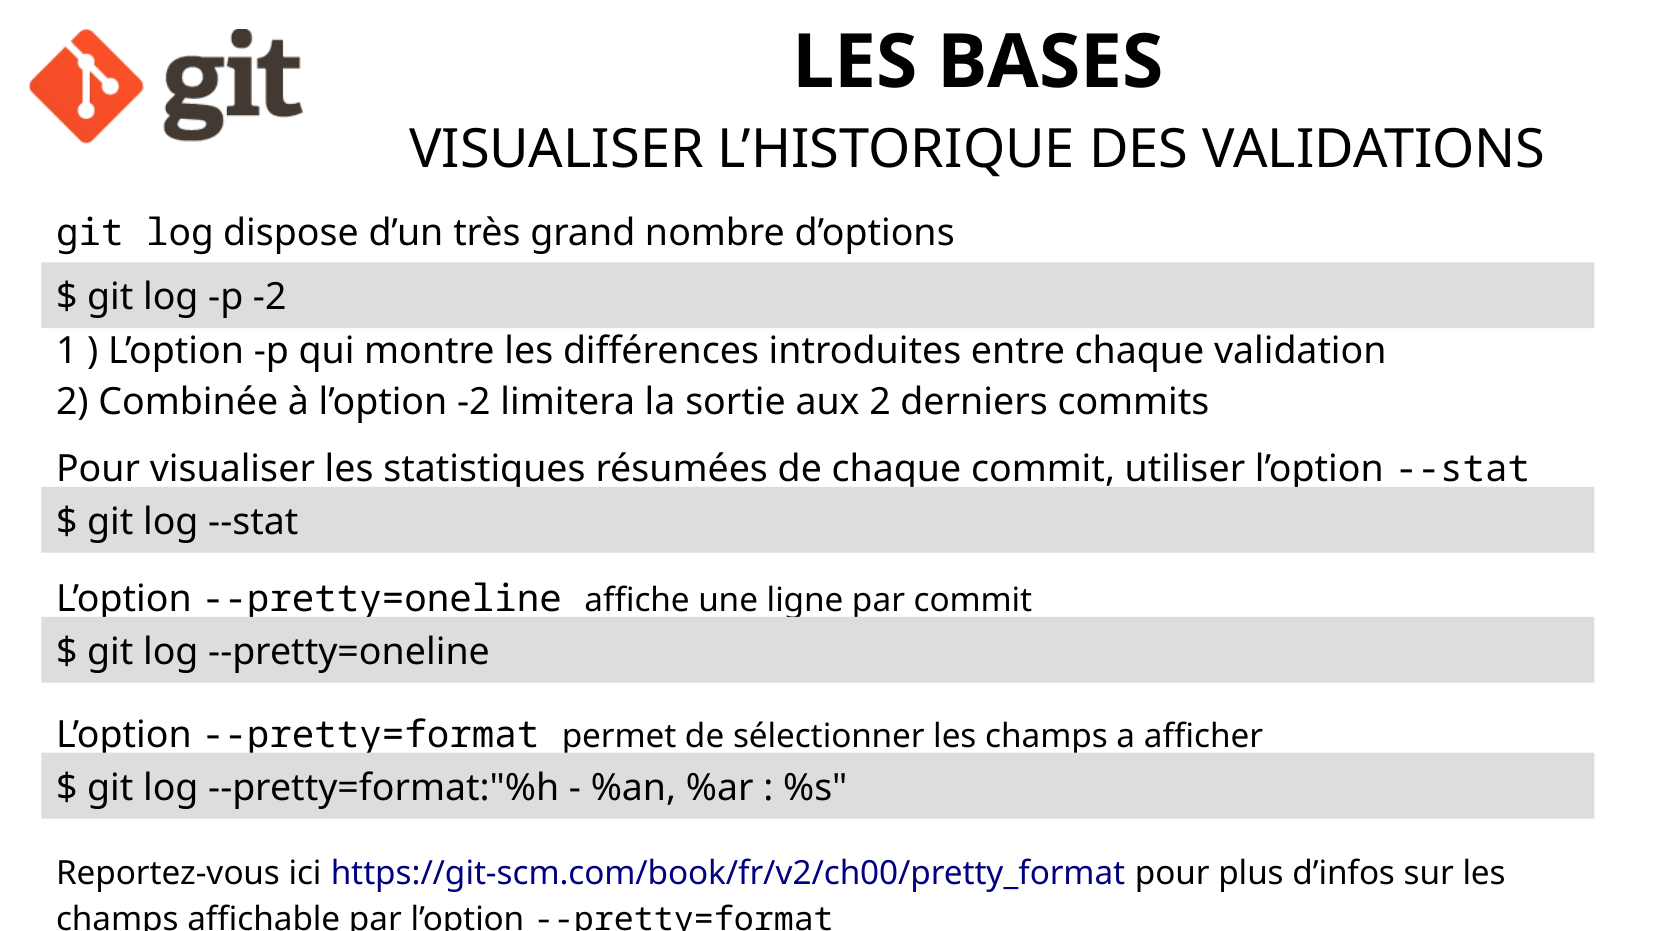

Les bases
Visualiser l’historique des validations
git log dispose d’un très grand nombre d’options
$ git log -p -2
1 ) L’option -p qui montre les différences introduites entre chaque validation
2) Combinée à l’option -2 limitera la sortie aux 2 derniers commits
Pour visualiser les statistiques résumées de chaque commit, utiliser l’option --stat
$ git log --stat
L’option --pretty=oneline affiche une ligne par commit
$ git log --pretty=oneline
L’option --pretty=format permet de sélectionner les champs a afficher
Reportez-vous ici https://git-scm.com/book/fr/v2/ch00/pretty_format pour plus d’infos sur les champs affichable par l’option --pretty=format
$ git log --pretty=format:"%h - %an, %ar : %s"